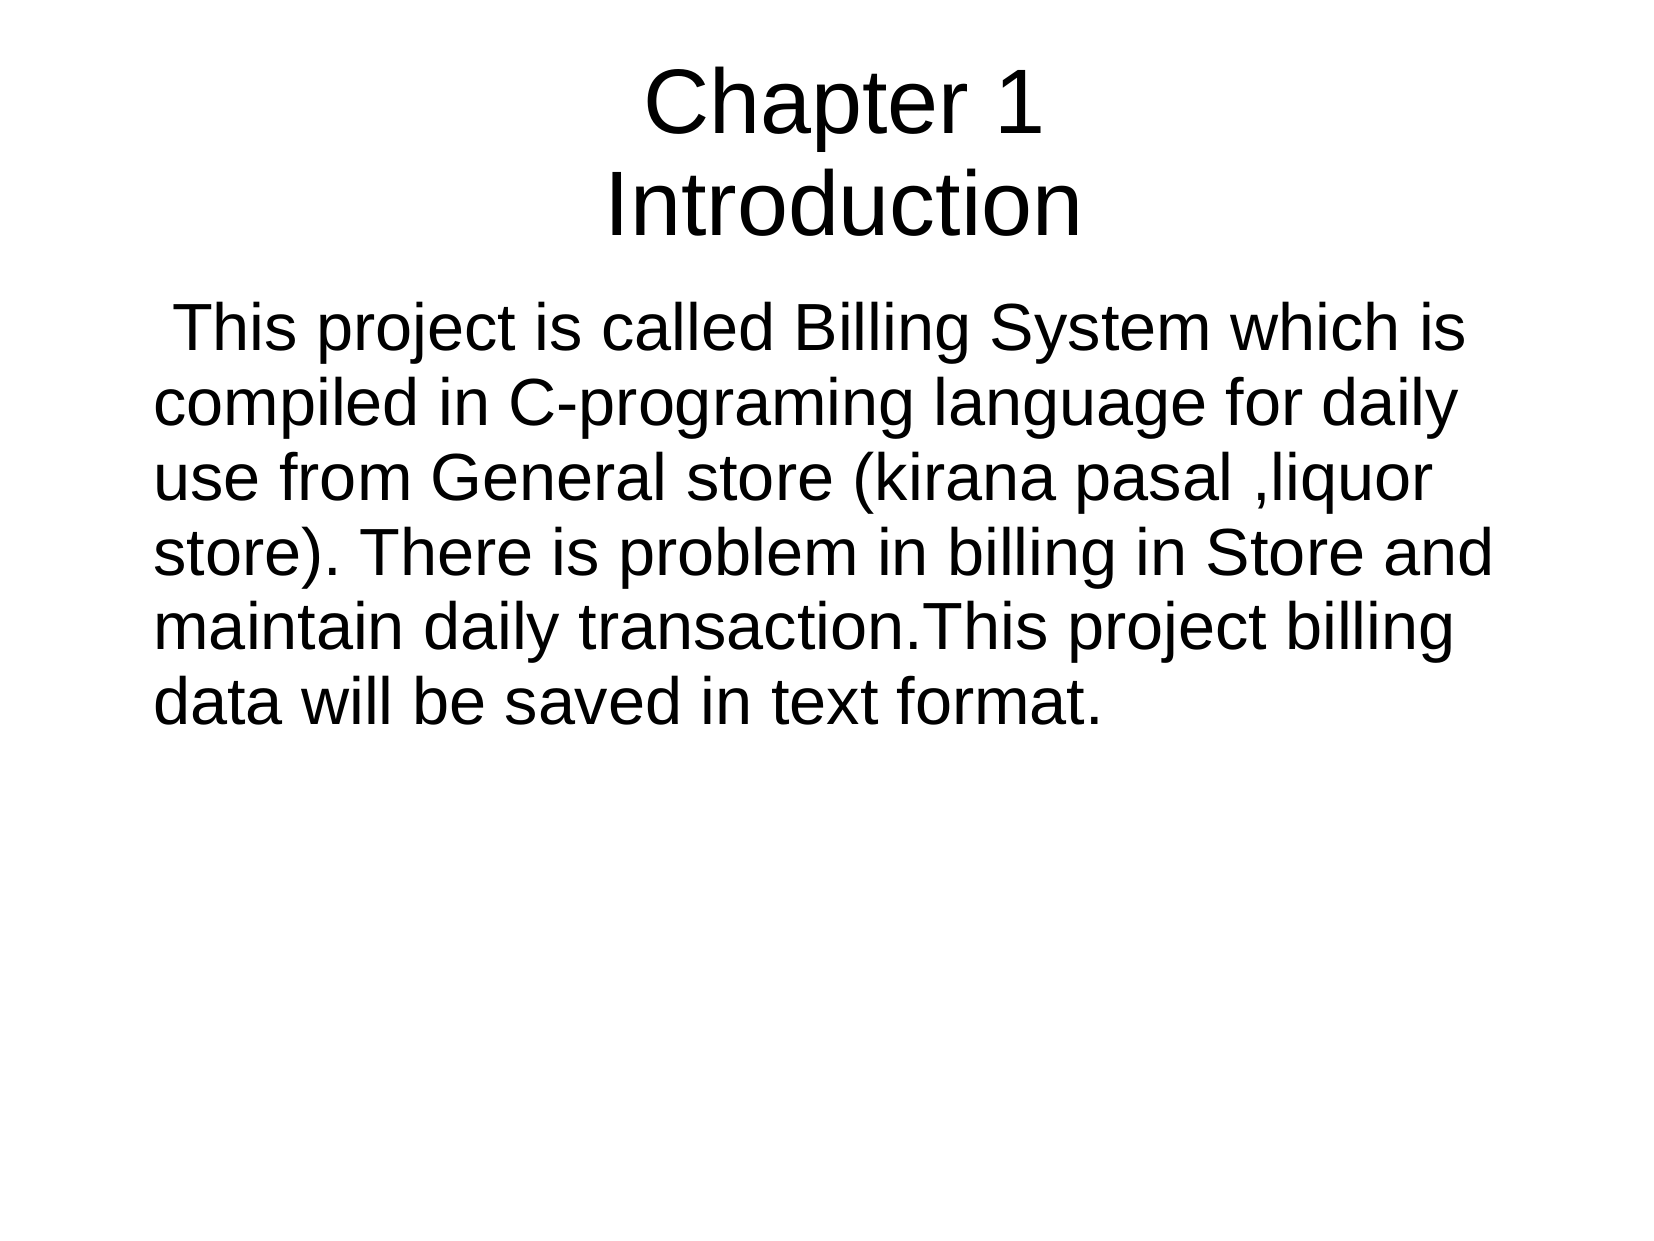

# Chapter 1 Introduction
 This project is called Billing System which is compiled in C-programing language for daily use from General store (kirana pasal ,liquor store). There is problem in billing in Store and maintain daily transaction.This project billing data will be saved in text format.